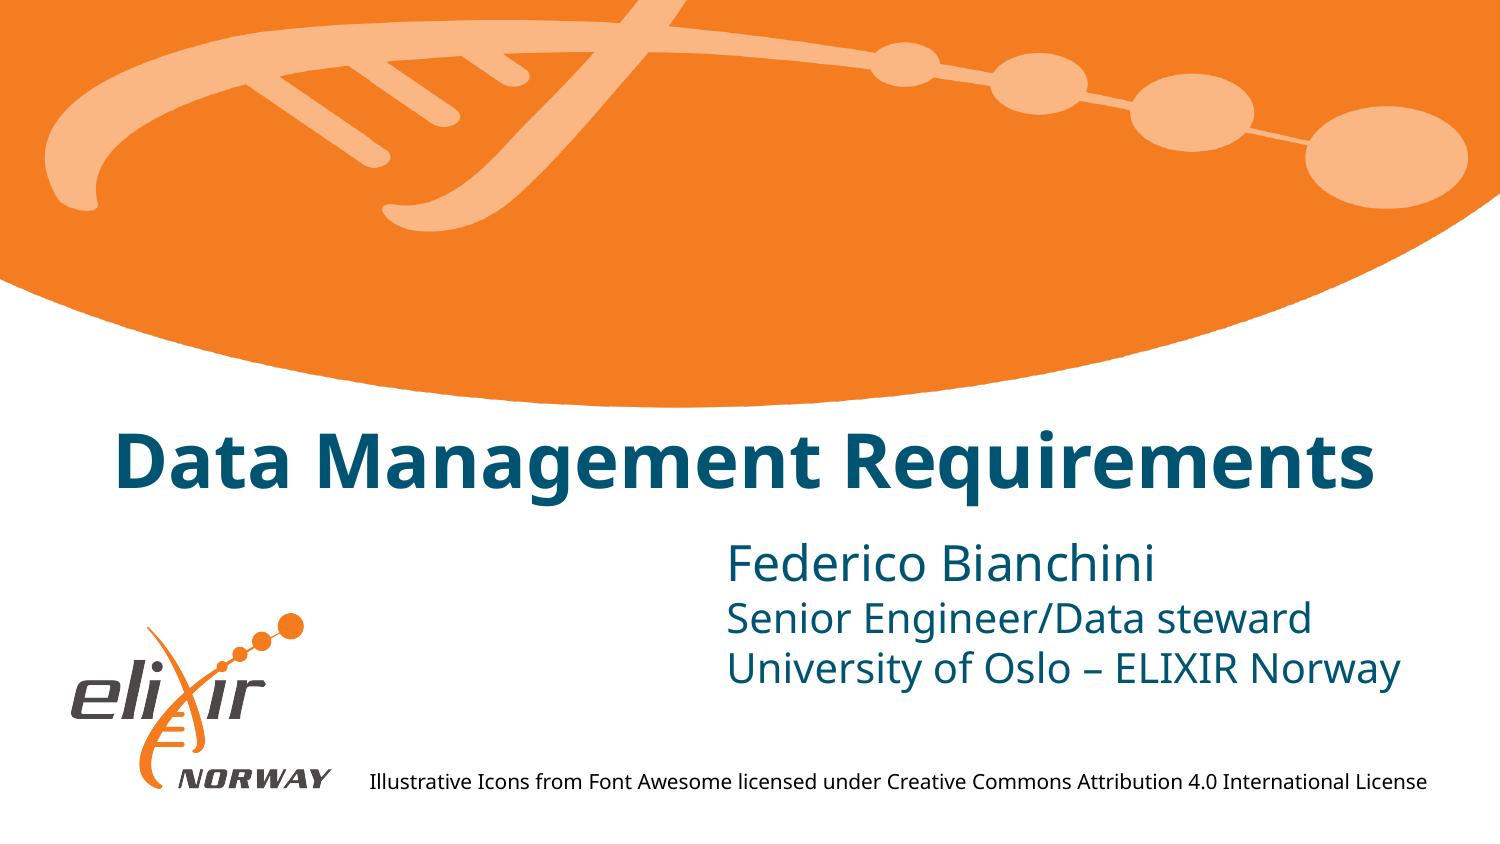

# Data Management Requirements
Federico Bianchini
Senior Engineer/Data steward
University of Oslo – ELIXIR Norway
Illustrative Icons from Font Awesome licensed under Creative Commons Attribution 4.0 International License